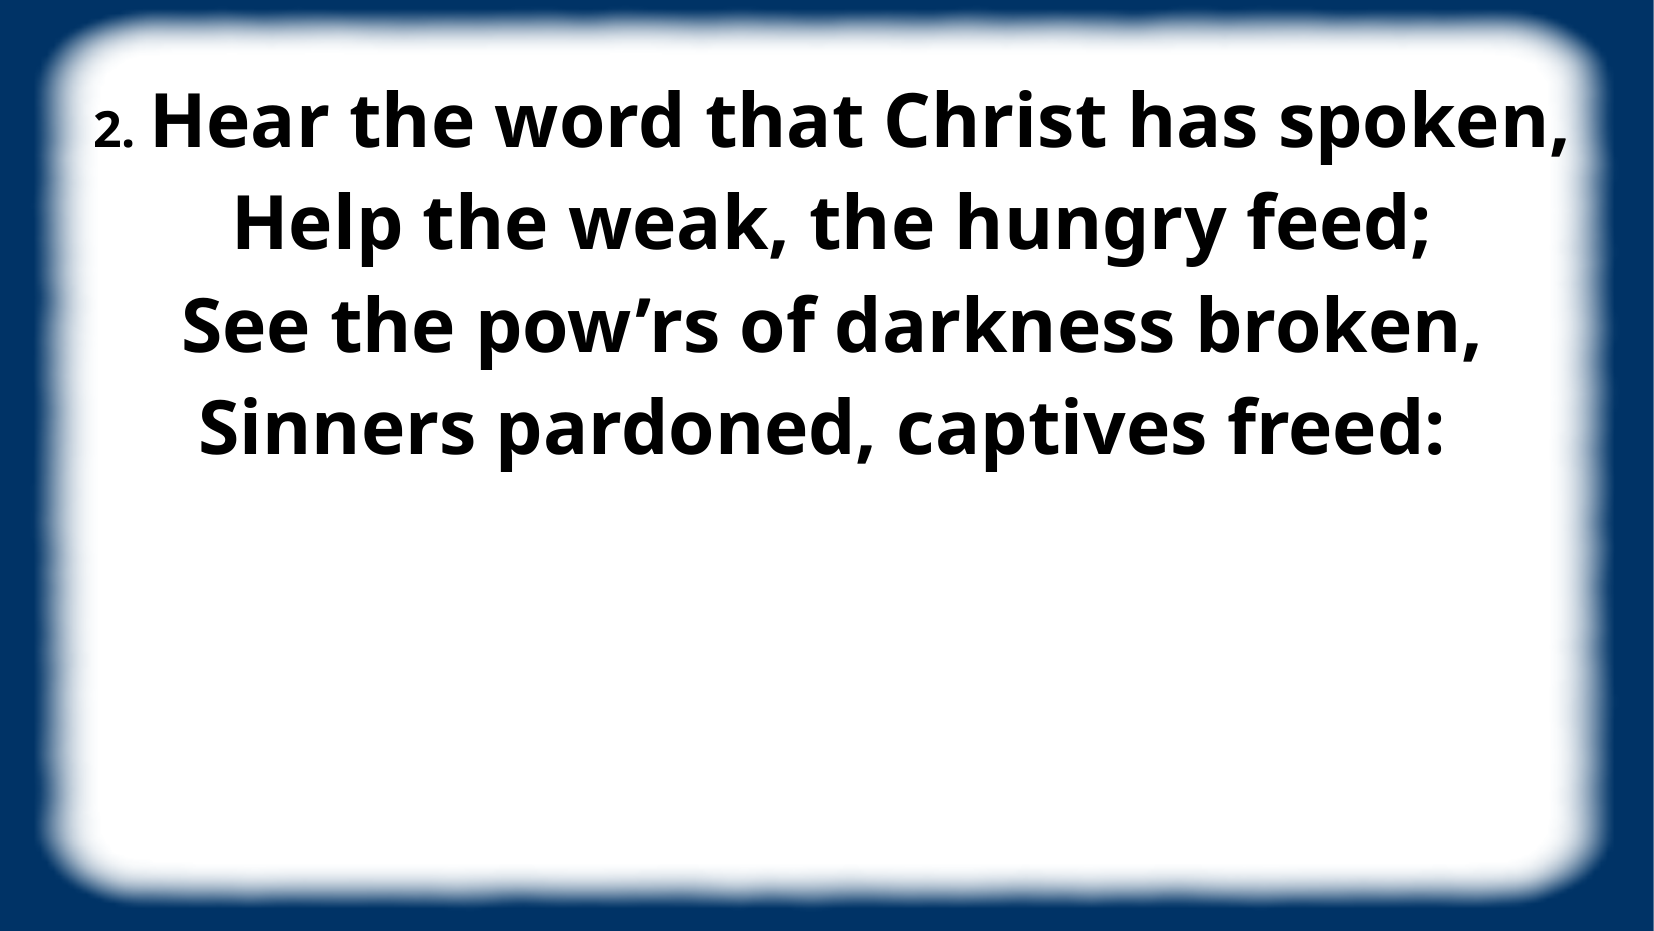

2. Hear the word that Christ has spoken,
Help the weak, the hungry feed;
See the pow’rs of darkness broken,
Sinners pardoned, captives freed: